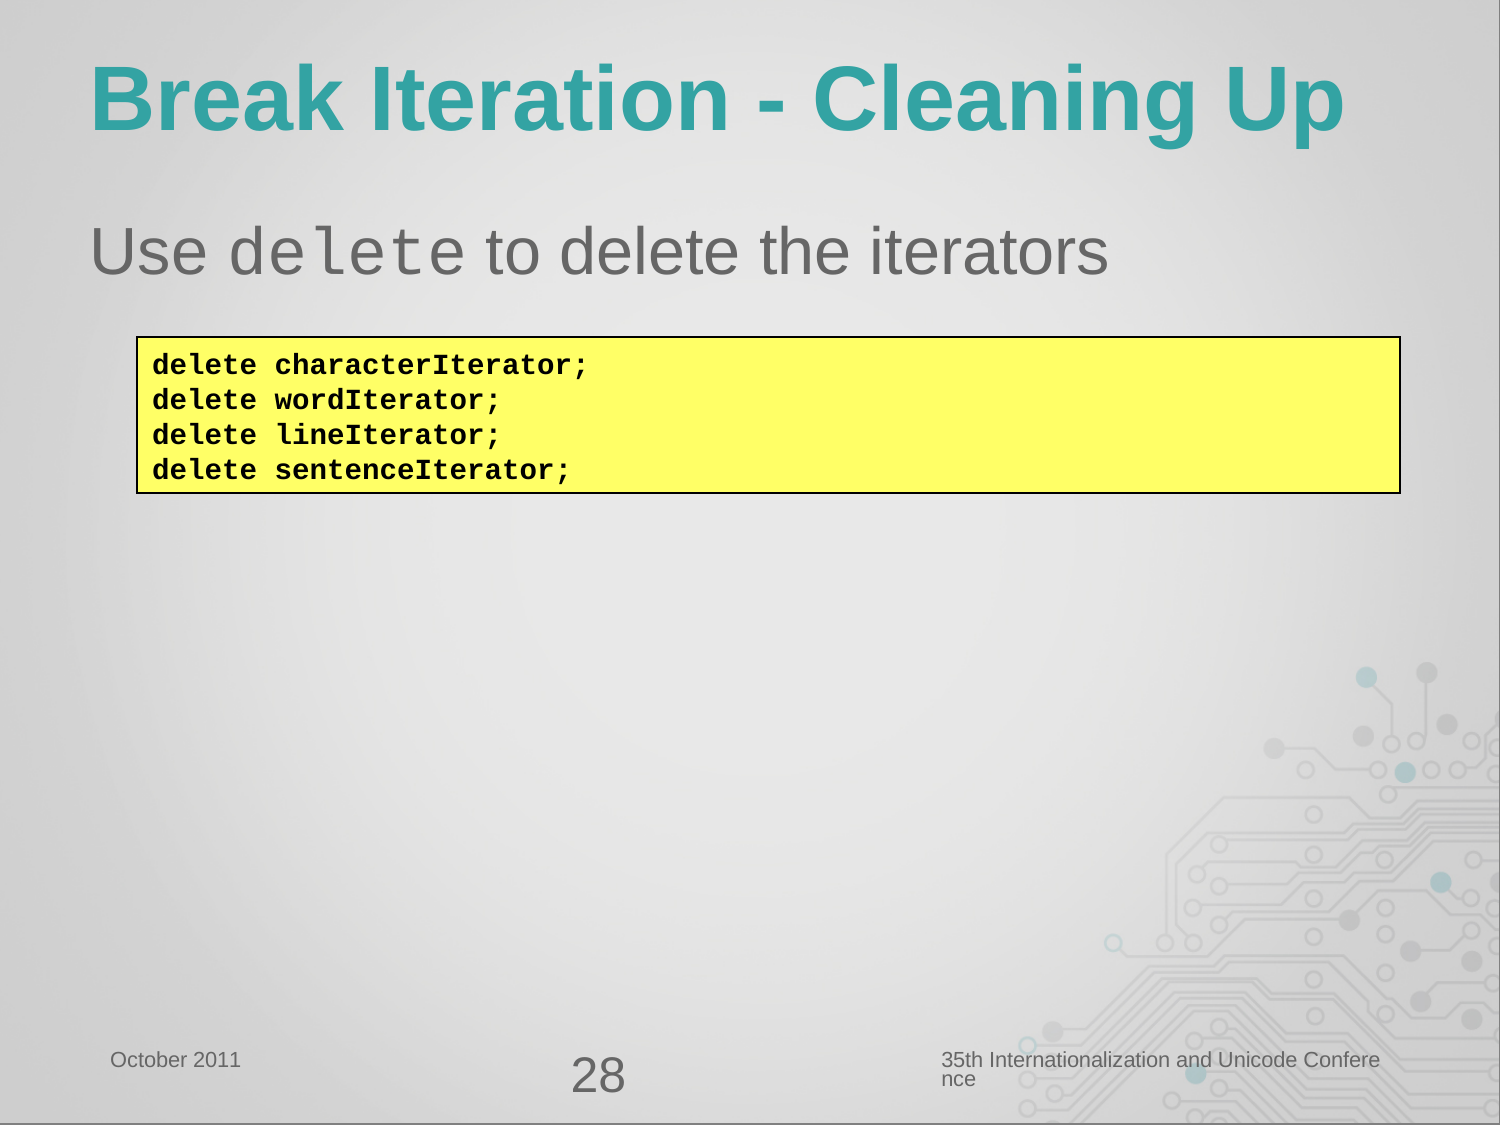

# Break Iteration - Cleaning Up
Use delete to delete the iterators
delete characterIterator;
delete wordIterator;
delete lineIterator;
delete sentenceIterator;
October 2011
28
35th Internationalization and Unicode Conference